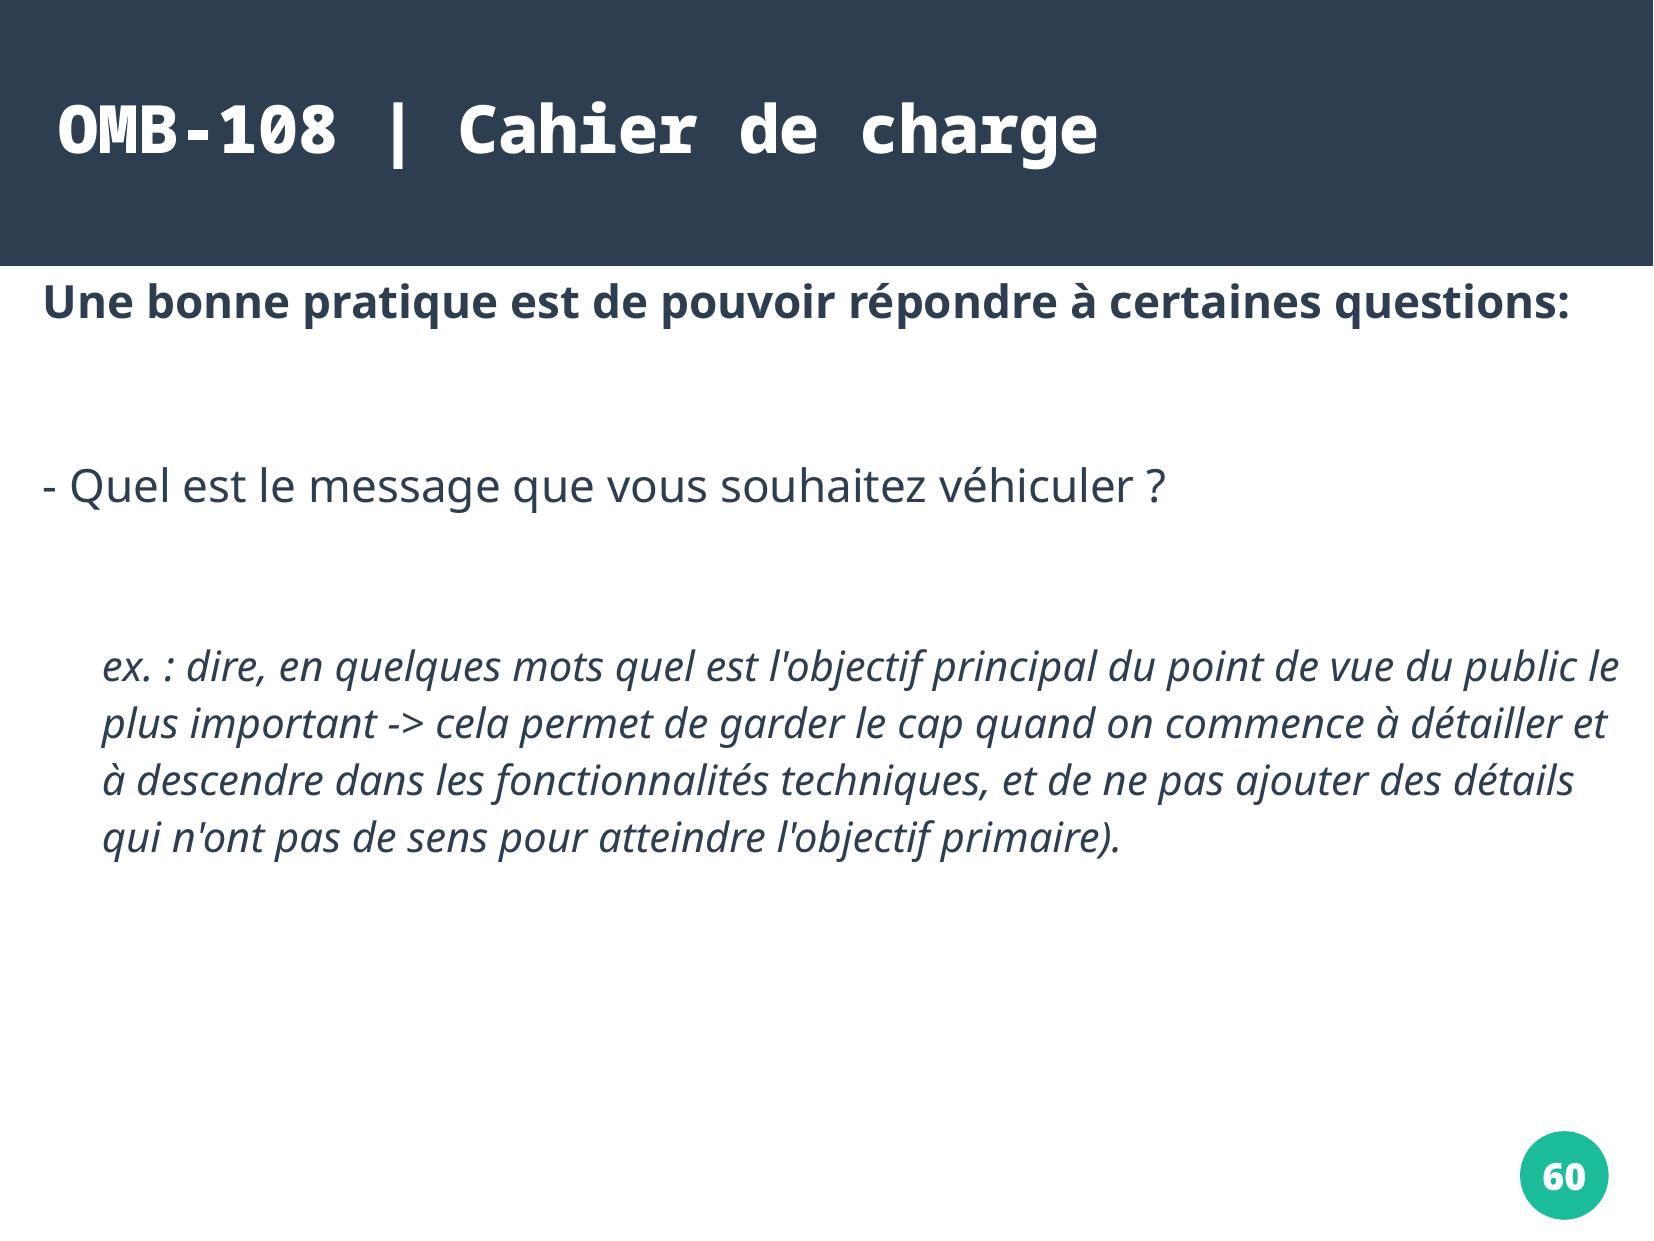

# OMB-108 | Cahier de charge
Une bonne pratique est de pouvoir répondre à certaines questions:
- Quel est le message que vous souhaitez véhiculer ?
ex. : dire, en quelques mots quel est l'objectif principal du point de vue du public le plus important -> cela permet de garder le cap quand on commence à détailler et à descendre dans les fonctionnalités techniques, et de ne pas ajouter des détails qui n'ont pas de sens pour atteindre l'objectif primaire).
60